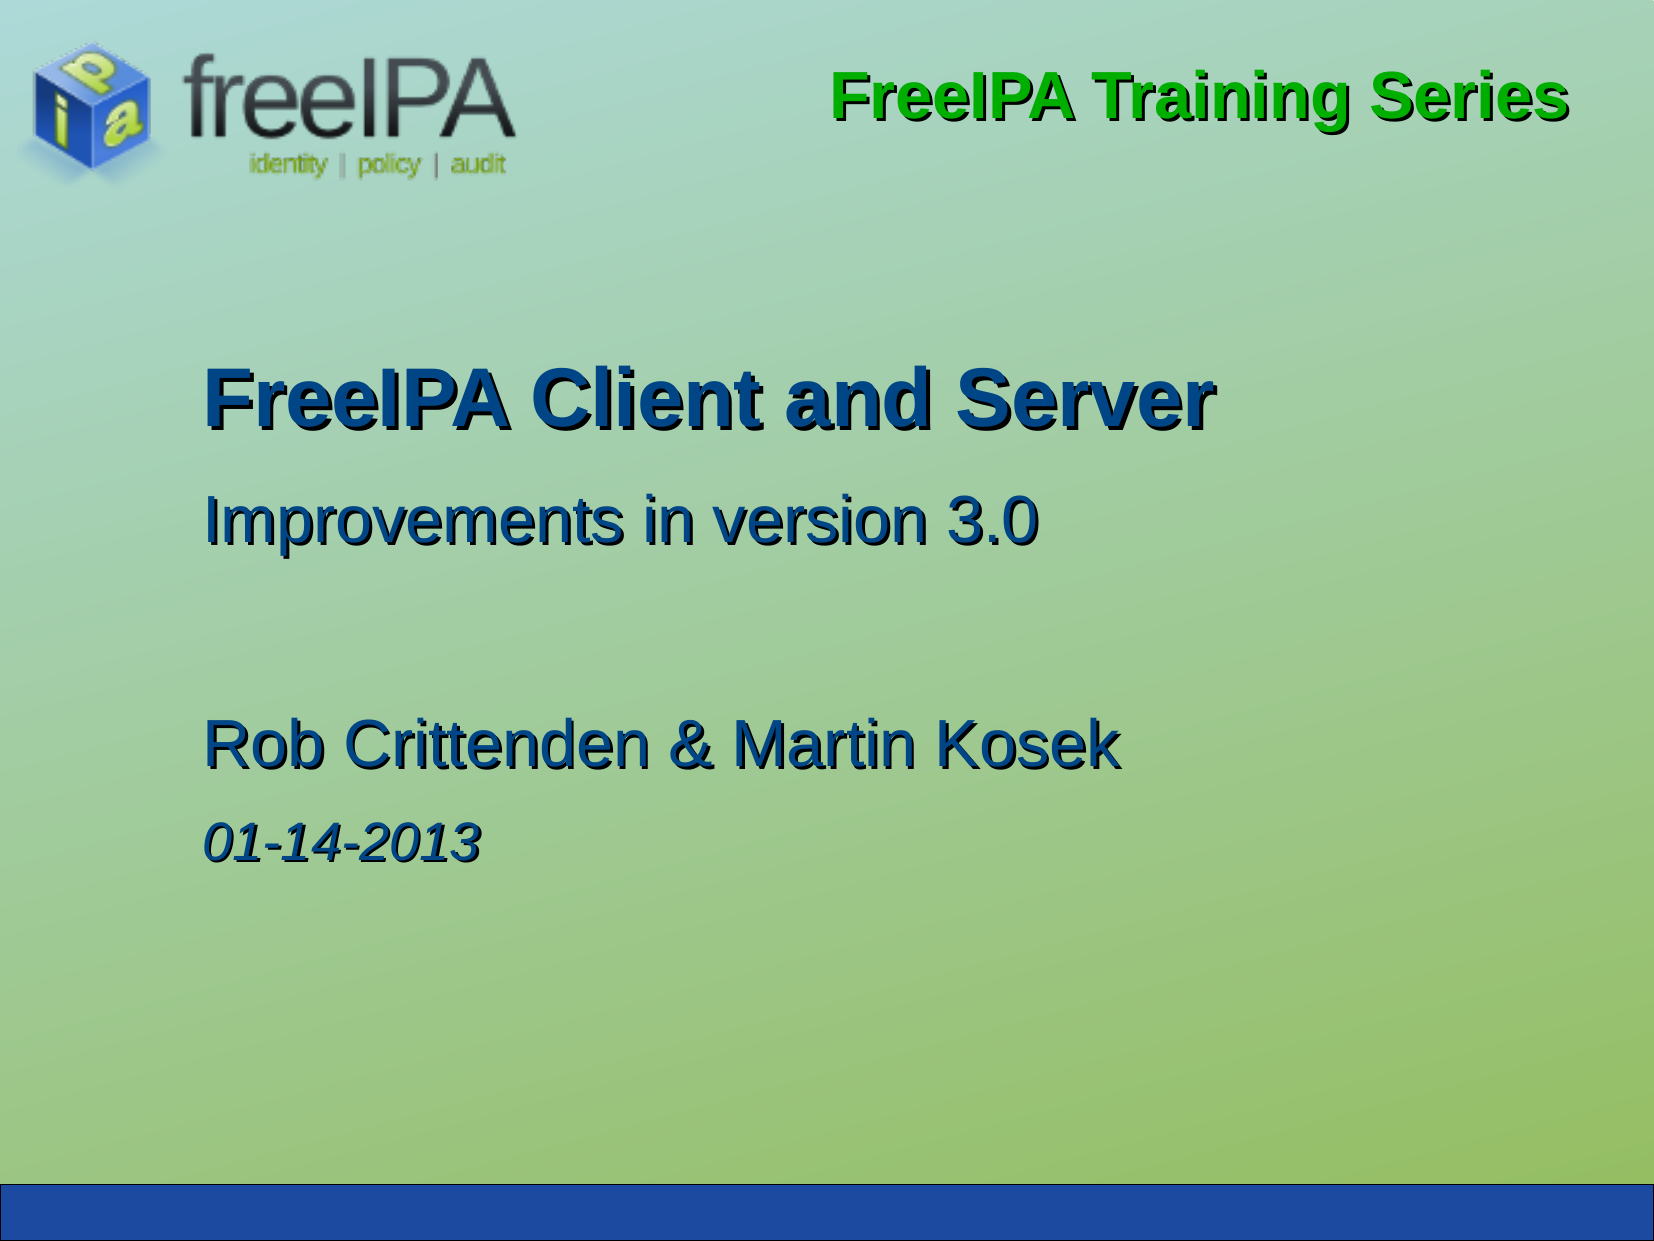

FreeIPA Client and Server
Improvements in version 3.0
Rob Crittenden & Martin Kosek
01-14-2013